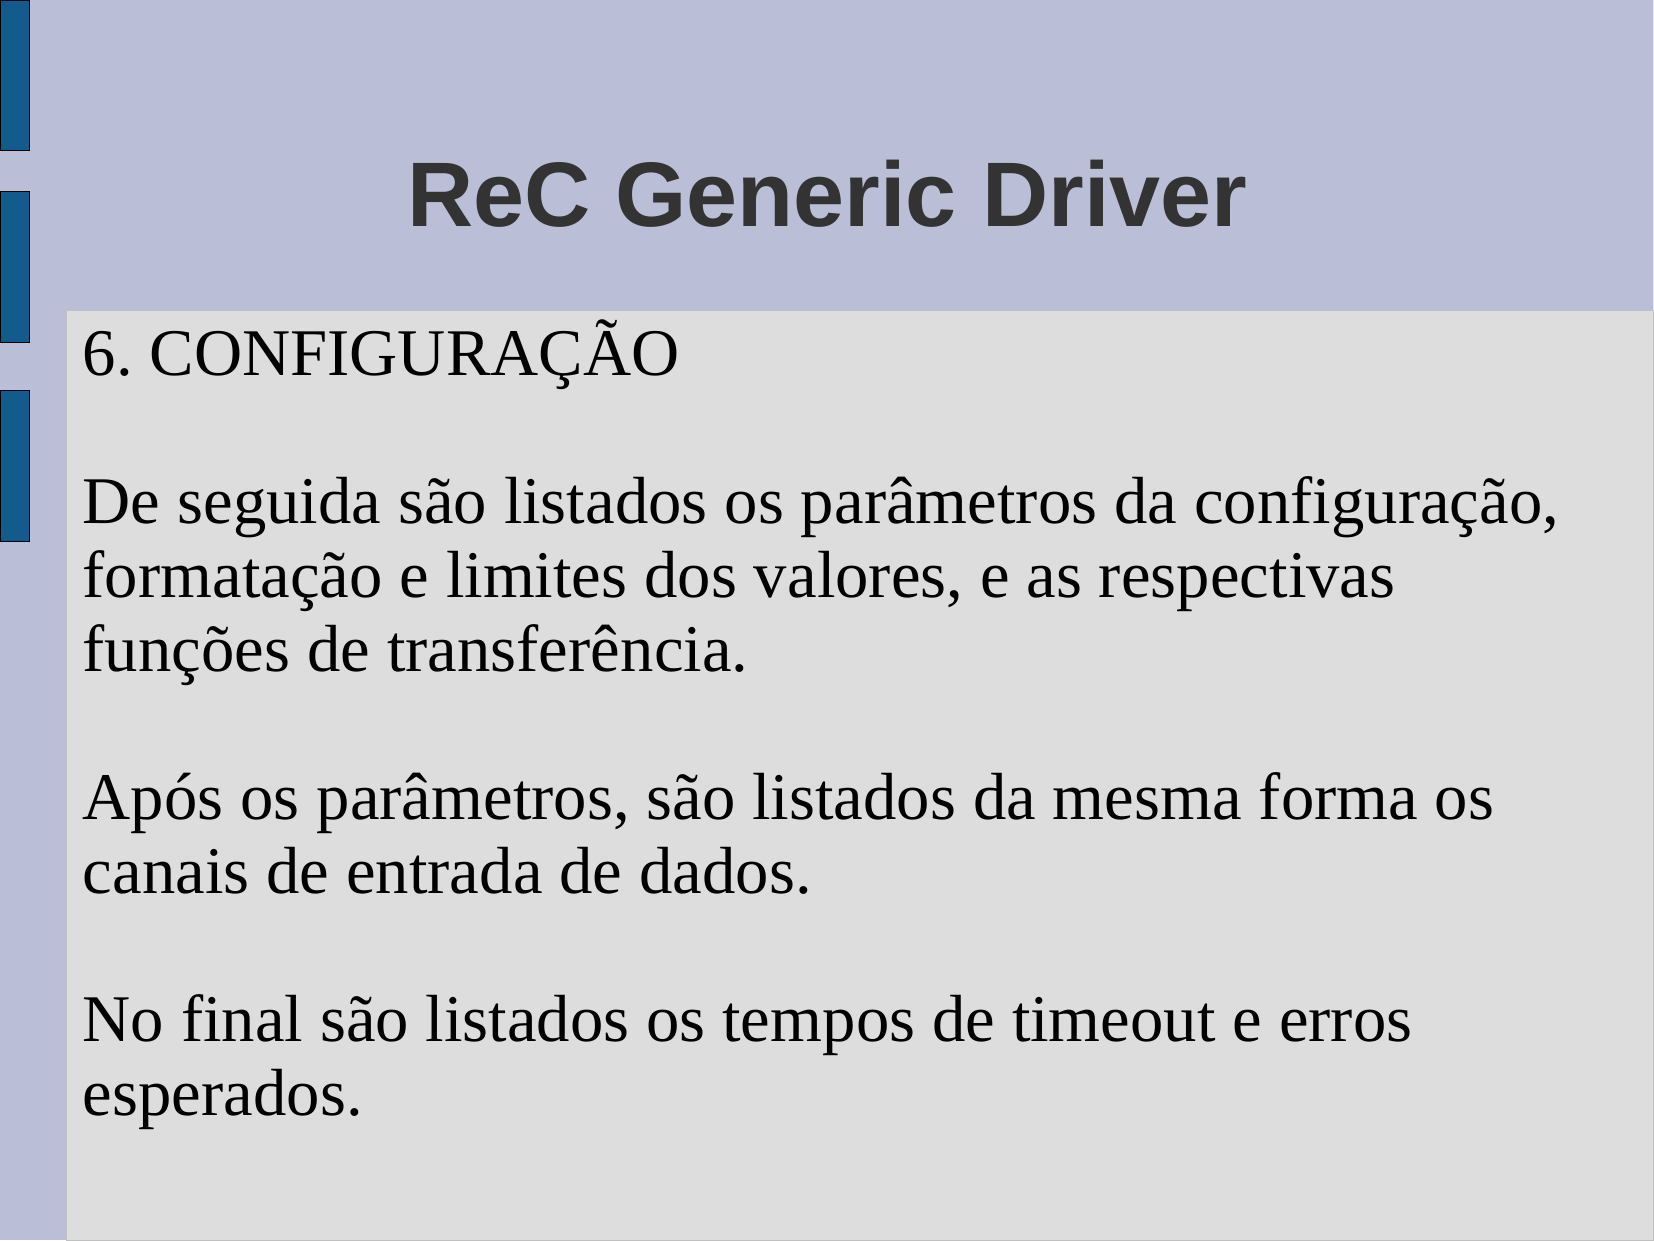

# ReC Generic Driver
6. CONFIGURAÇÃO
De seguida são listados os parâmetros da configuração, formatação e limites dos valores, e as respectivas funções de transferência.
Após os parâmetros, são listados da mesma forma os canais de entrada de dados.
No final são listados os tempos de timeout e erros esperados.